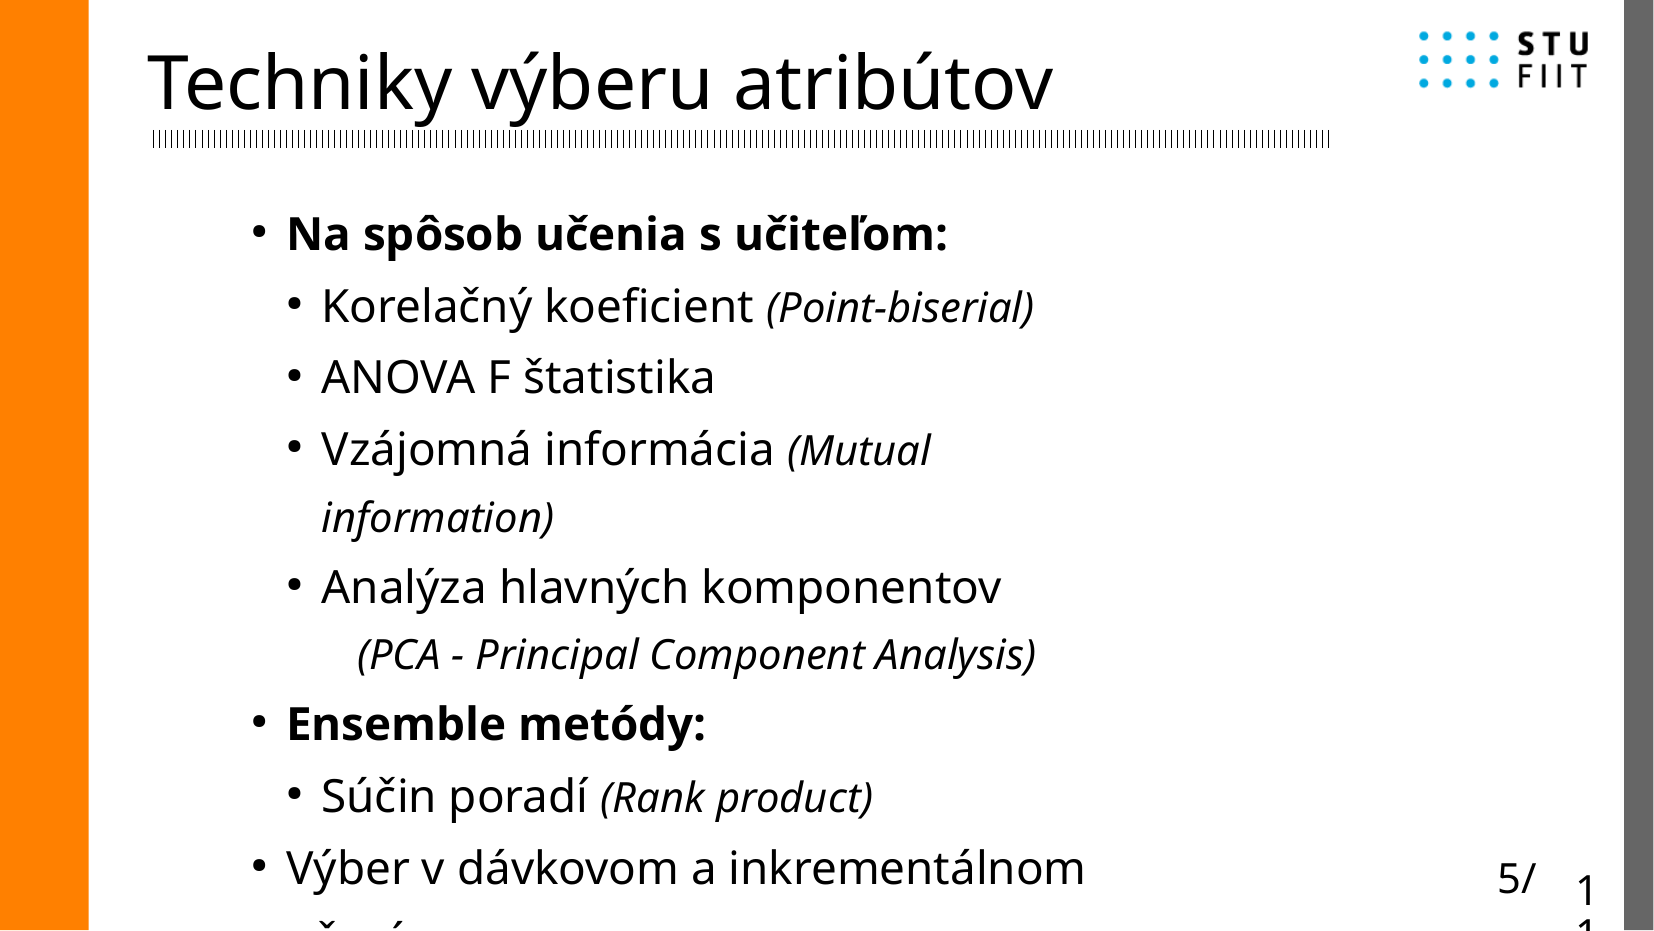

# Techniky výberu atribútov
Na spôsob učenia s učiteľom:
Korelačný koeficient (Point-biserial)
ANOVA F štatistika
Vzájomná informácia (Mutual information)
Analýza hlavných komponentov
(PCA - Principal Component Analysis)
Ensemble metódy:
Súčin poradí (Rank product)
Výber v dávkovom a inkrementálnom učení
11